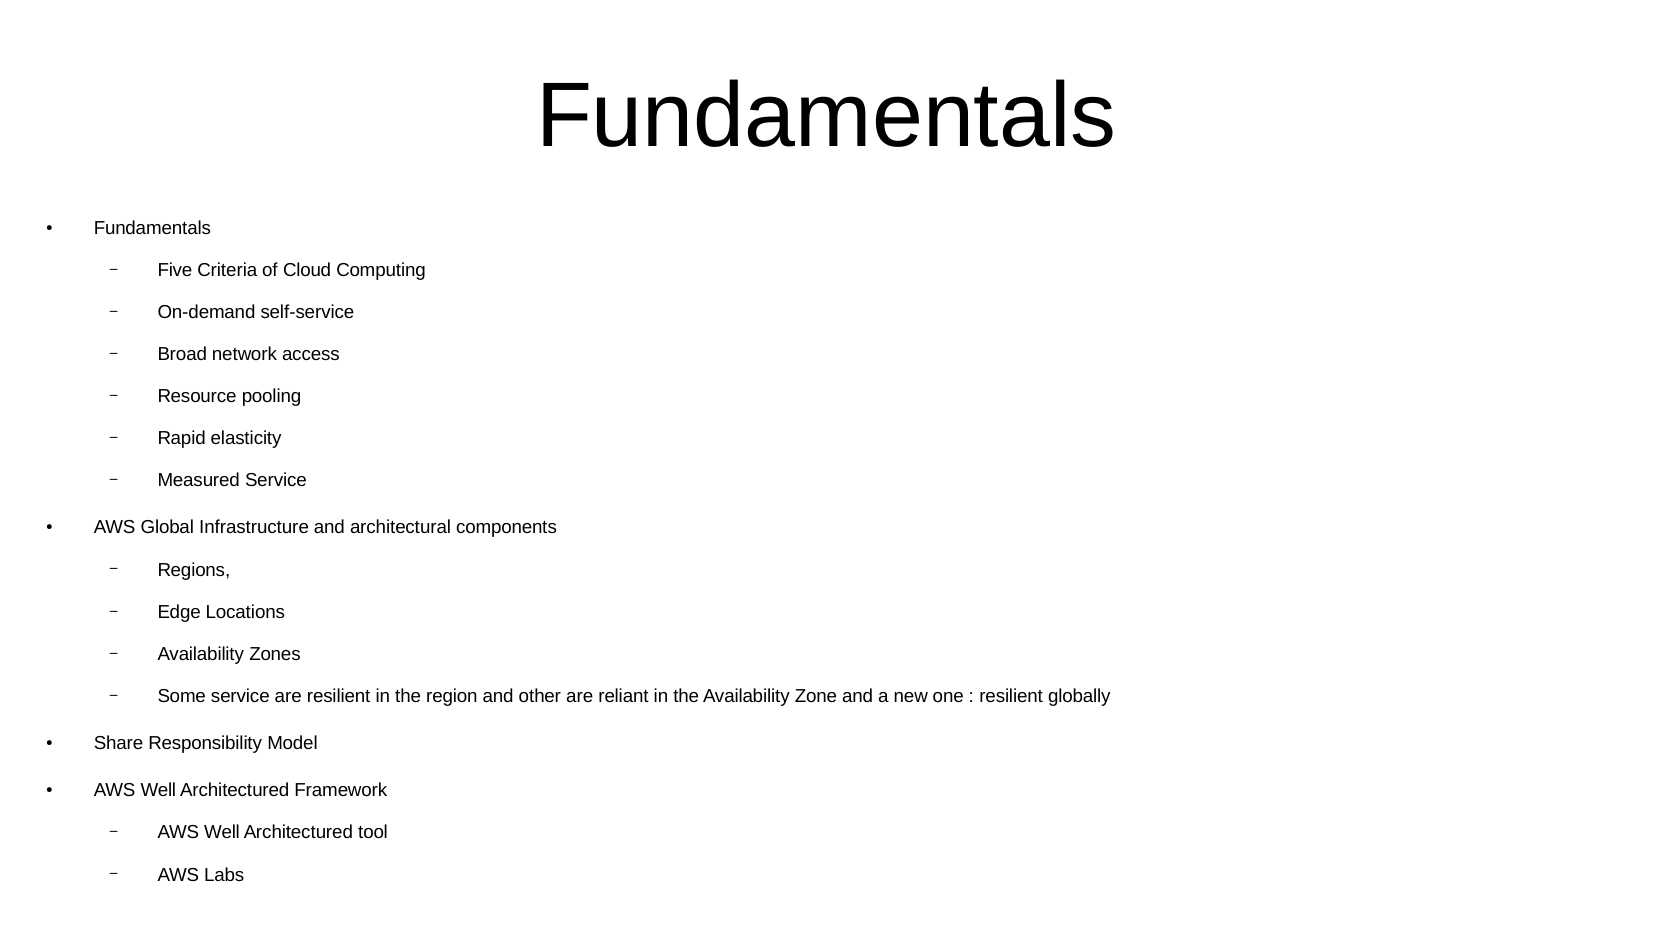

# Fundamentals
Fundamentals
Five Criteria of Cloud Computing
On-demand self-service
Broad network access
Resource pooling
Rapid elasticity
Measured Service
AWS Global Infrastructure and architectural components
Regions,
Edge Locations
Availability Zones
Some service are resilient in the region and other are reliant in the Availability Zone and a new one : resilient globally
Share Responsibility Model
AWS Well Architectured Framework
AWS Well Architectured tool
AWS Labs